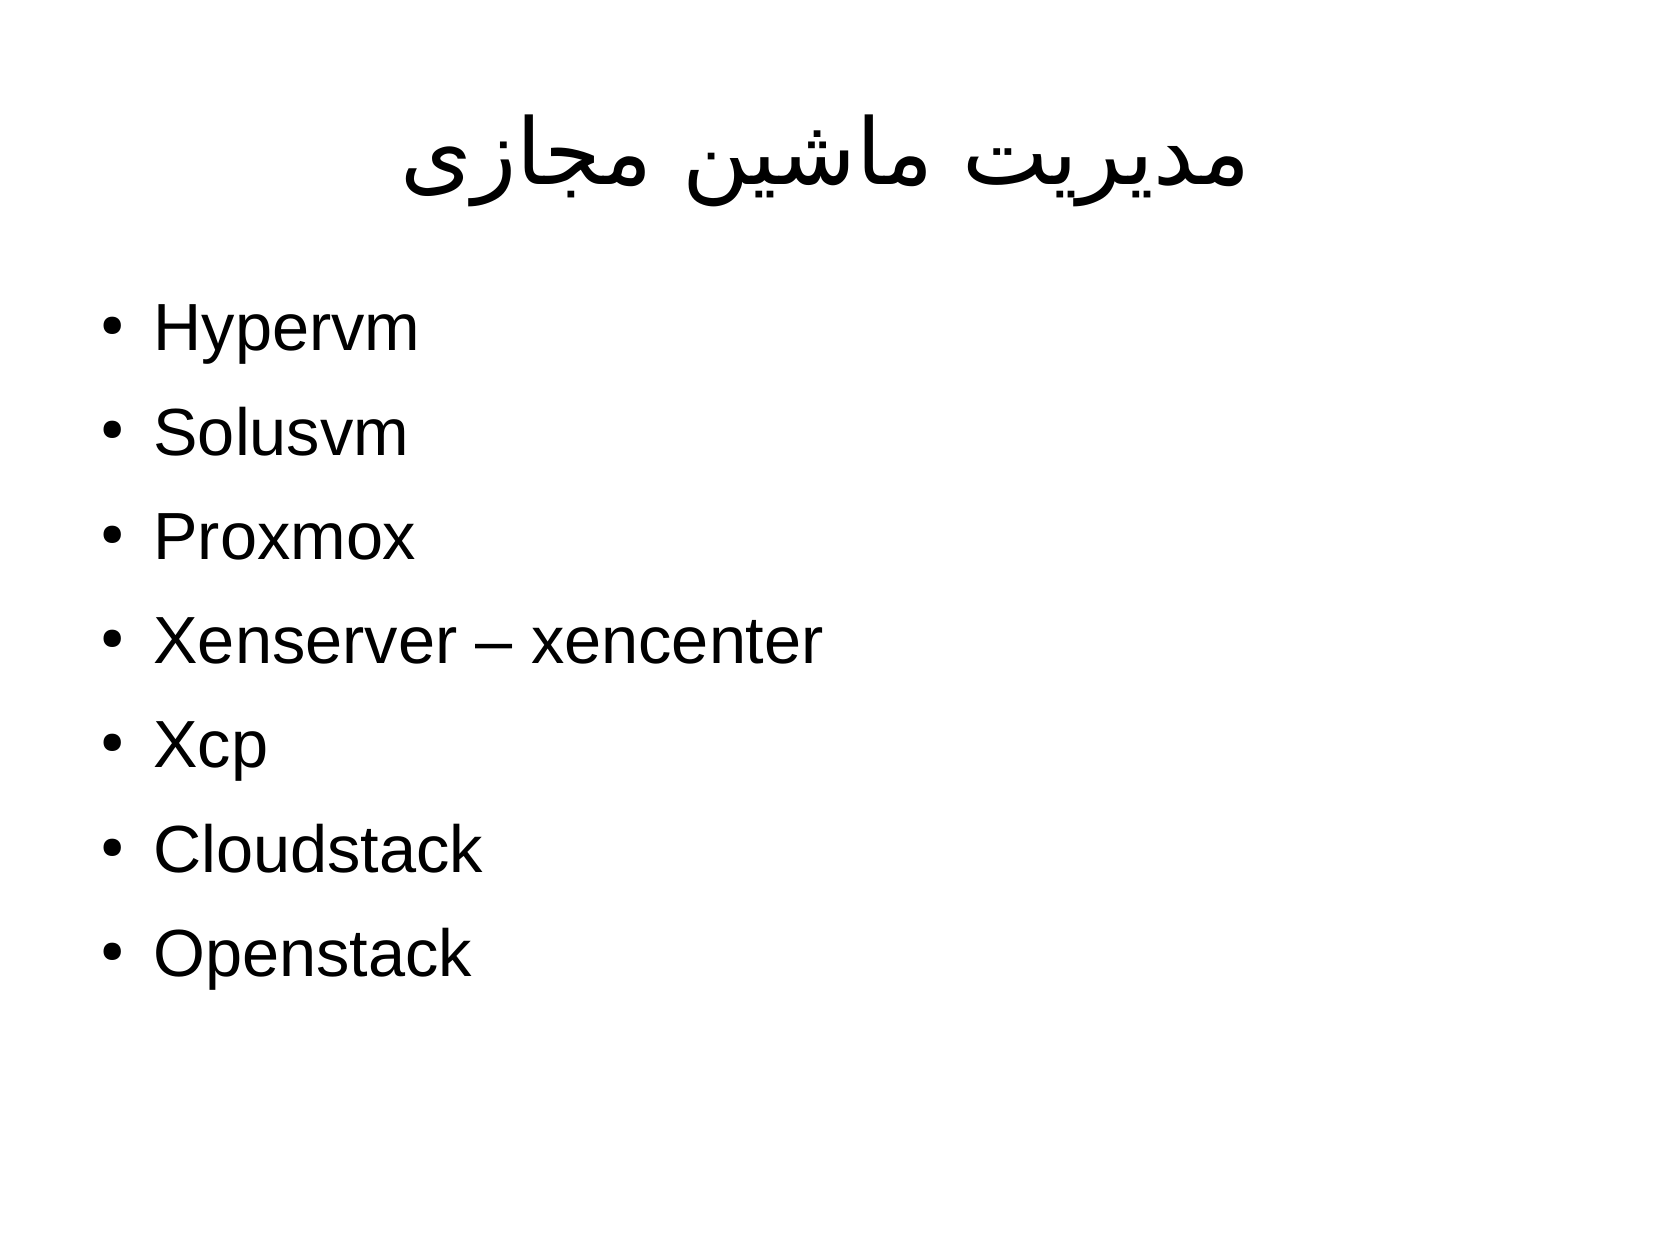

# مدیریت ماشین مجازی
Hypervm
Solusvm
Proxmox
Xenserver – xencenter
Xcp
Cloudstack
Openstack